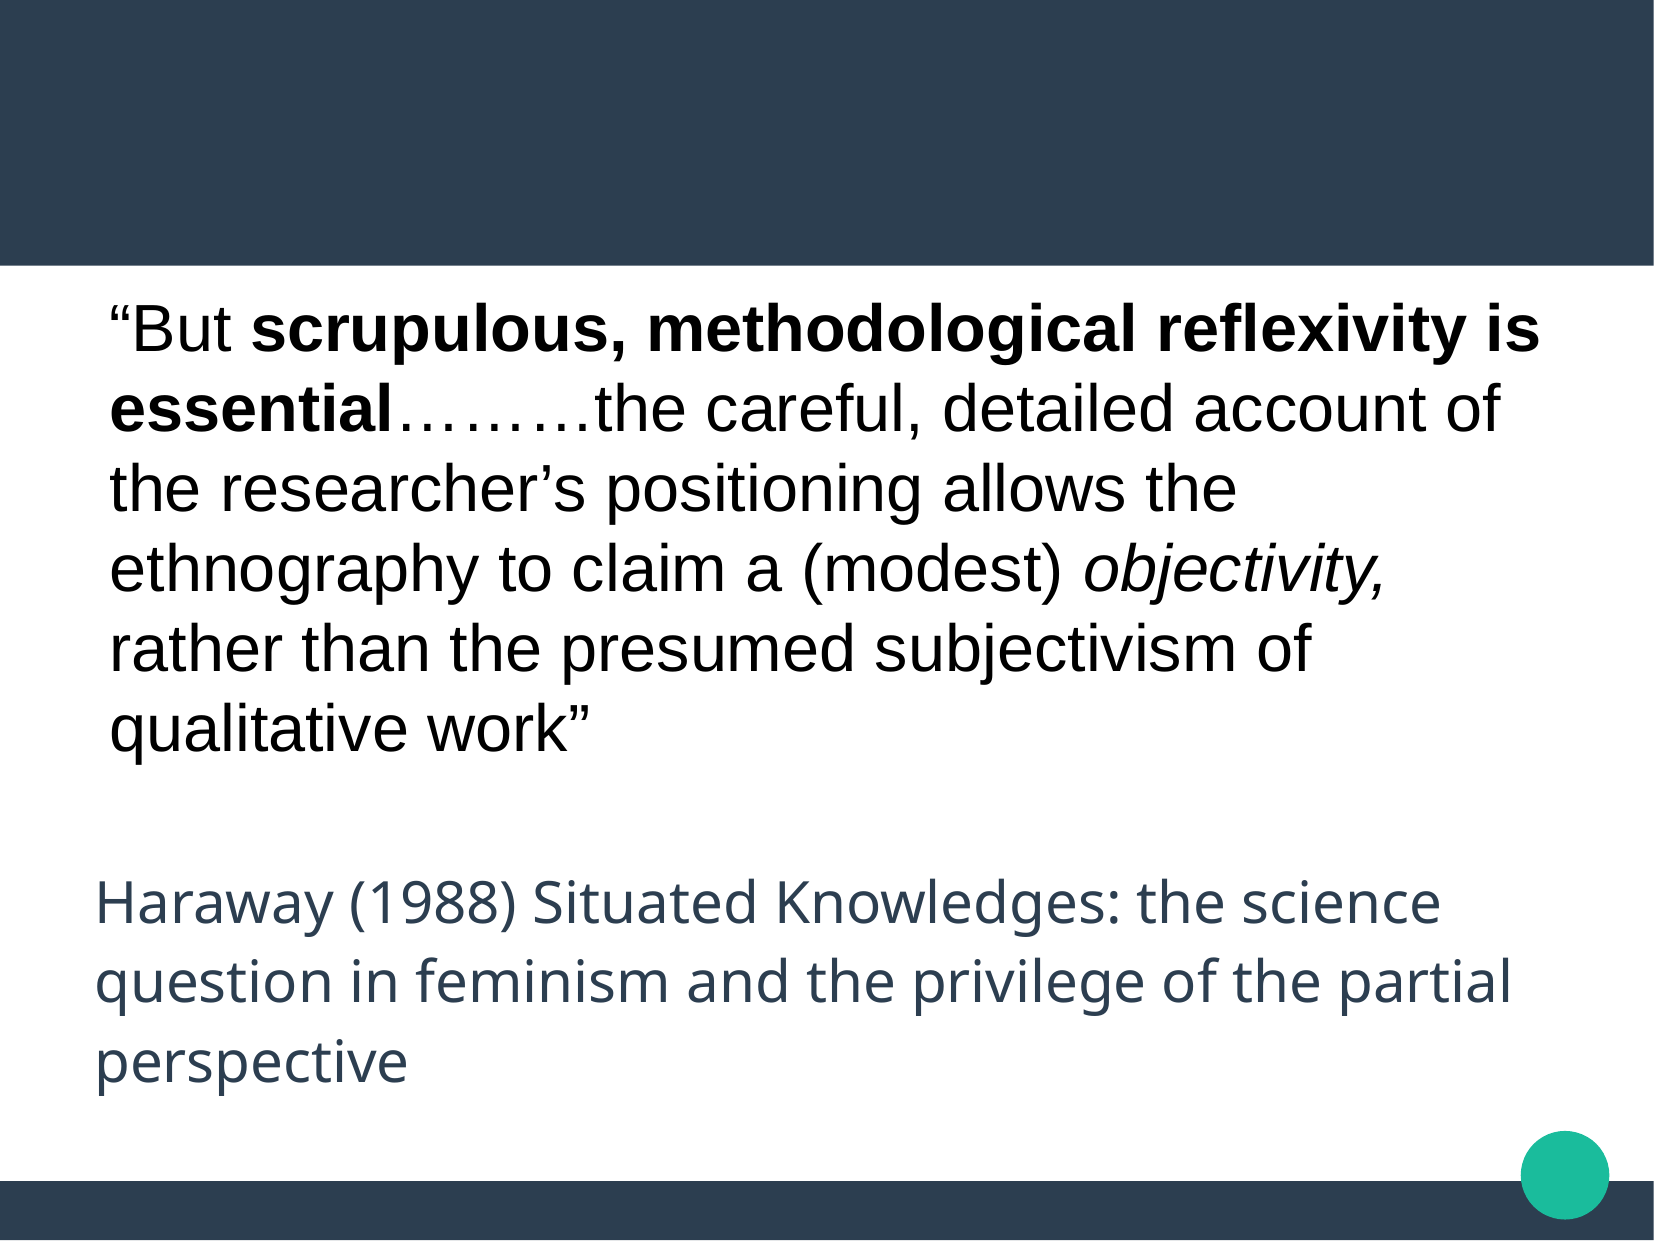

# “But scrupulous, methodological reflexivity is essential………the careful, detailed account of the researcher’s positioning allows the ethnography to claim a (modest) objectivity, rather than the presumed subjectivism of qualitative work”
Haraway (1988) Situated Knowledges: the science question in feminism and the privilege of the partial perspective